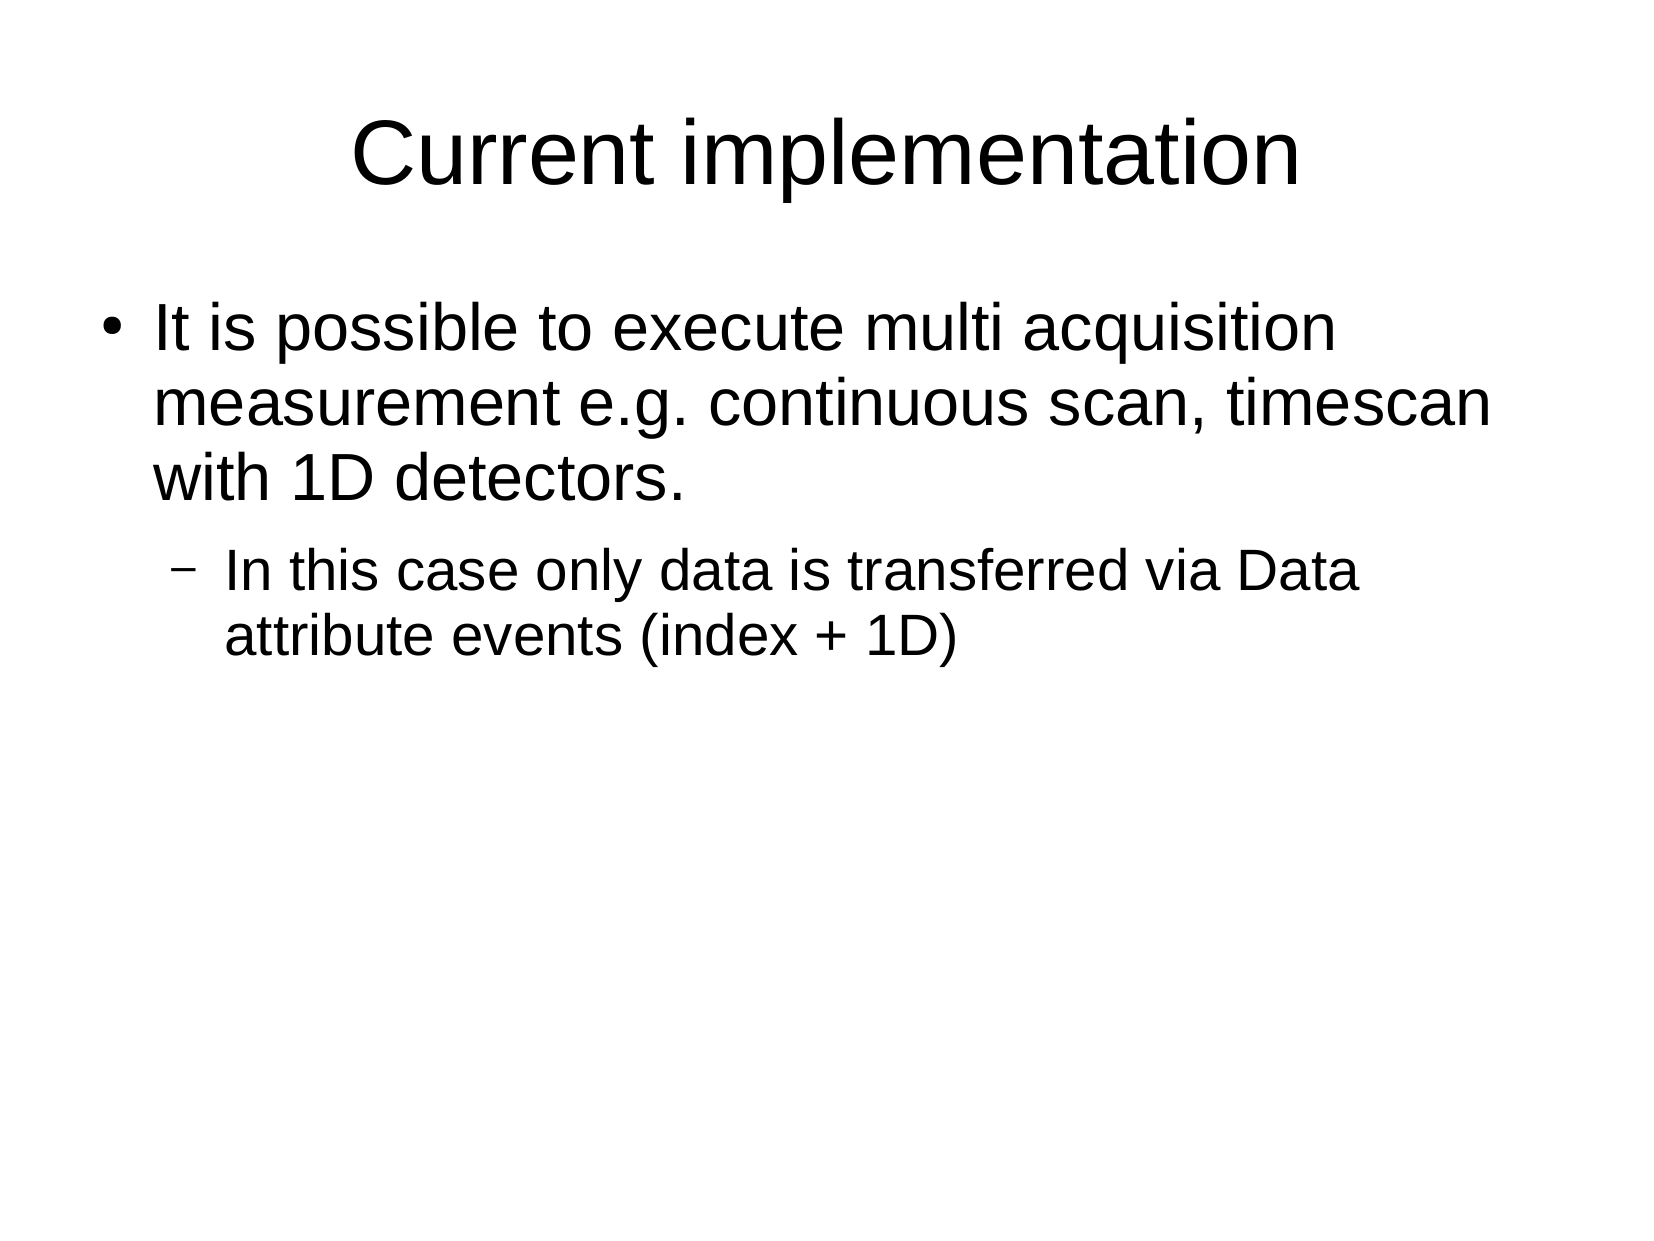

# Current implementation
It is possible to execute multi acquisition measurement e.g. continuous scan, timescan with 1D detectors.
In this case only data is transferred via Data attribute events (index + 1D)